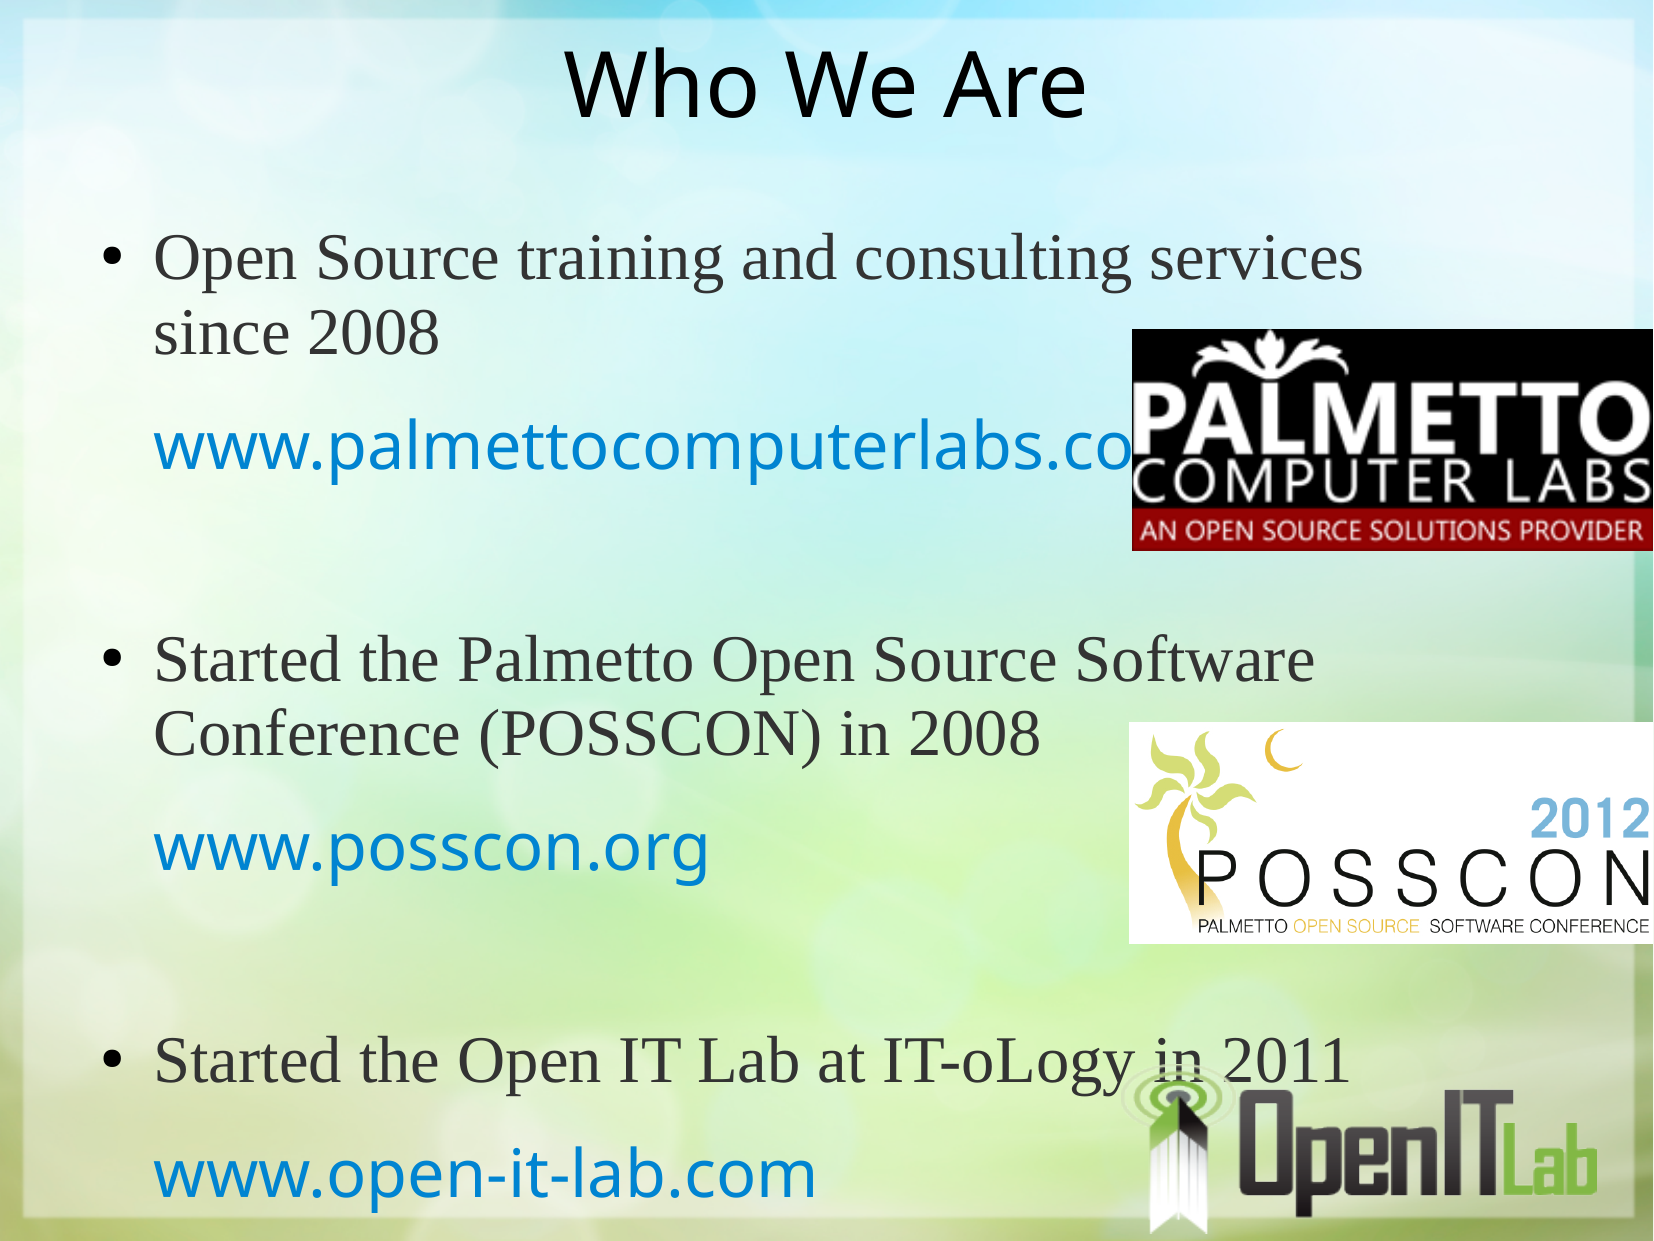

# Who We Are
Open Source training and consulting services since 2008
www.palmettocomputerlabs.com
Started the Palmetto Open Source Software Conference (POSSCON) in 2008
www.posscon.org
Started the Open IT Lab at IT-oLogy in 2011
www.open-it-lab.com